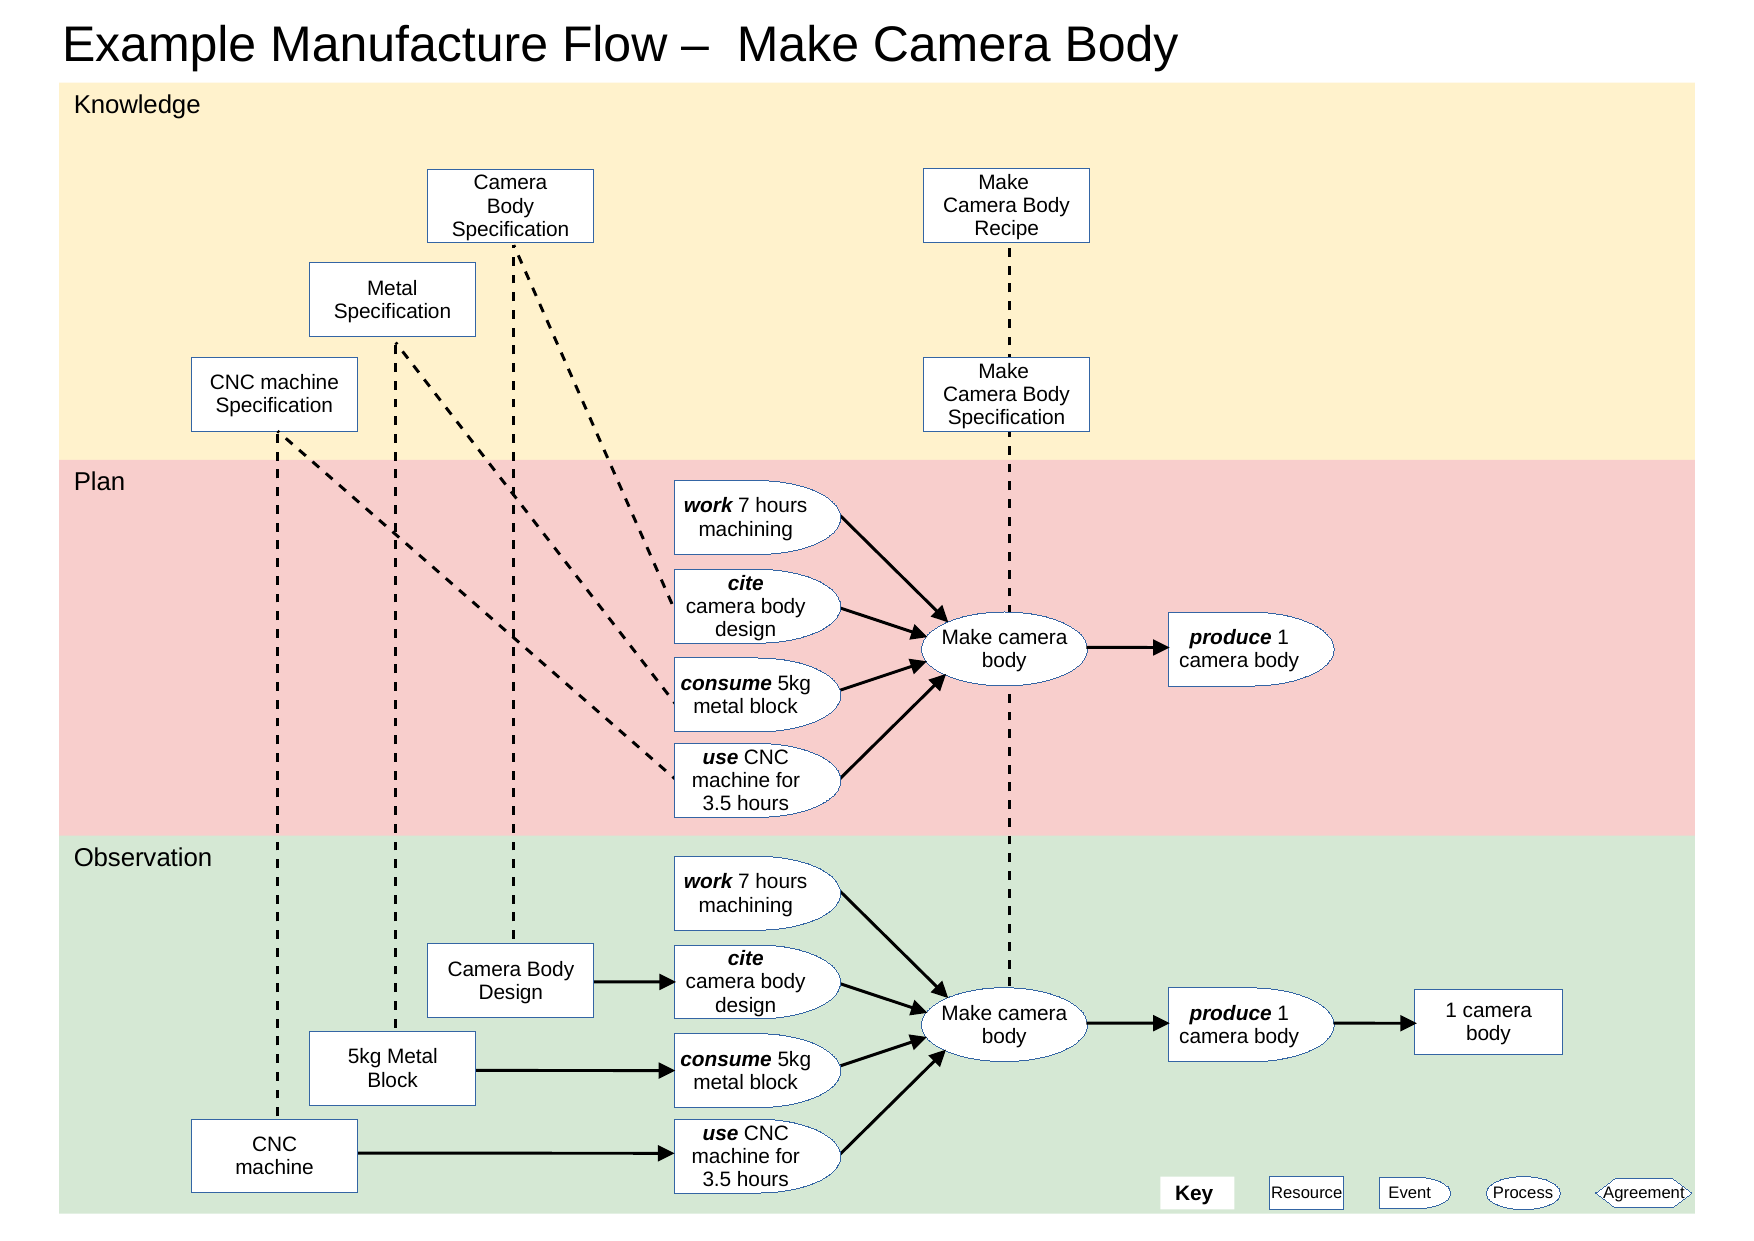

Example Manufacture Flow – Make Camera Body
Knowledge
Make
Camera Body
Recipe
Camera
Body
Specification
Metal
Specification
CNC machine
Specification
Make
Camera Body
Specification
Plan
work 7 hours
machining
cite
camera body
design
consume 5kg
metal block
use CNC
machine for
3.5 hours
Make camera
body
produce 1
camera body
Observation
work 7 hours
machining
cite
camera body
design
consume 5kg
metal block
use CNC
machine for
3.5 hours
Camera Body
Design
5kg Metal
Block
CNC
machine
Make camera
body
produce 1
camera body
1 camera
body
Process
Key
Resource
Event
Agreement